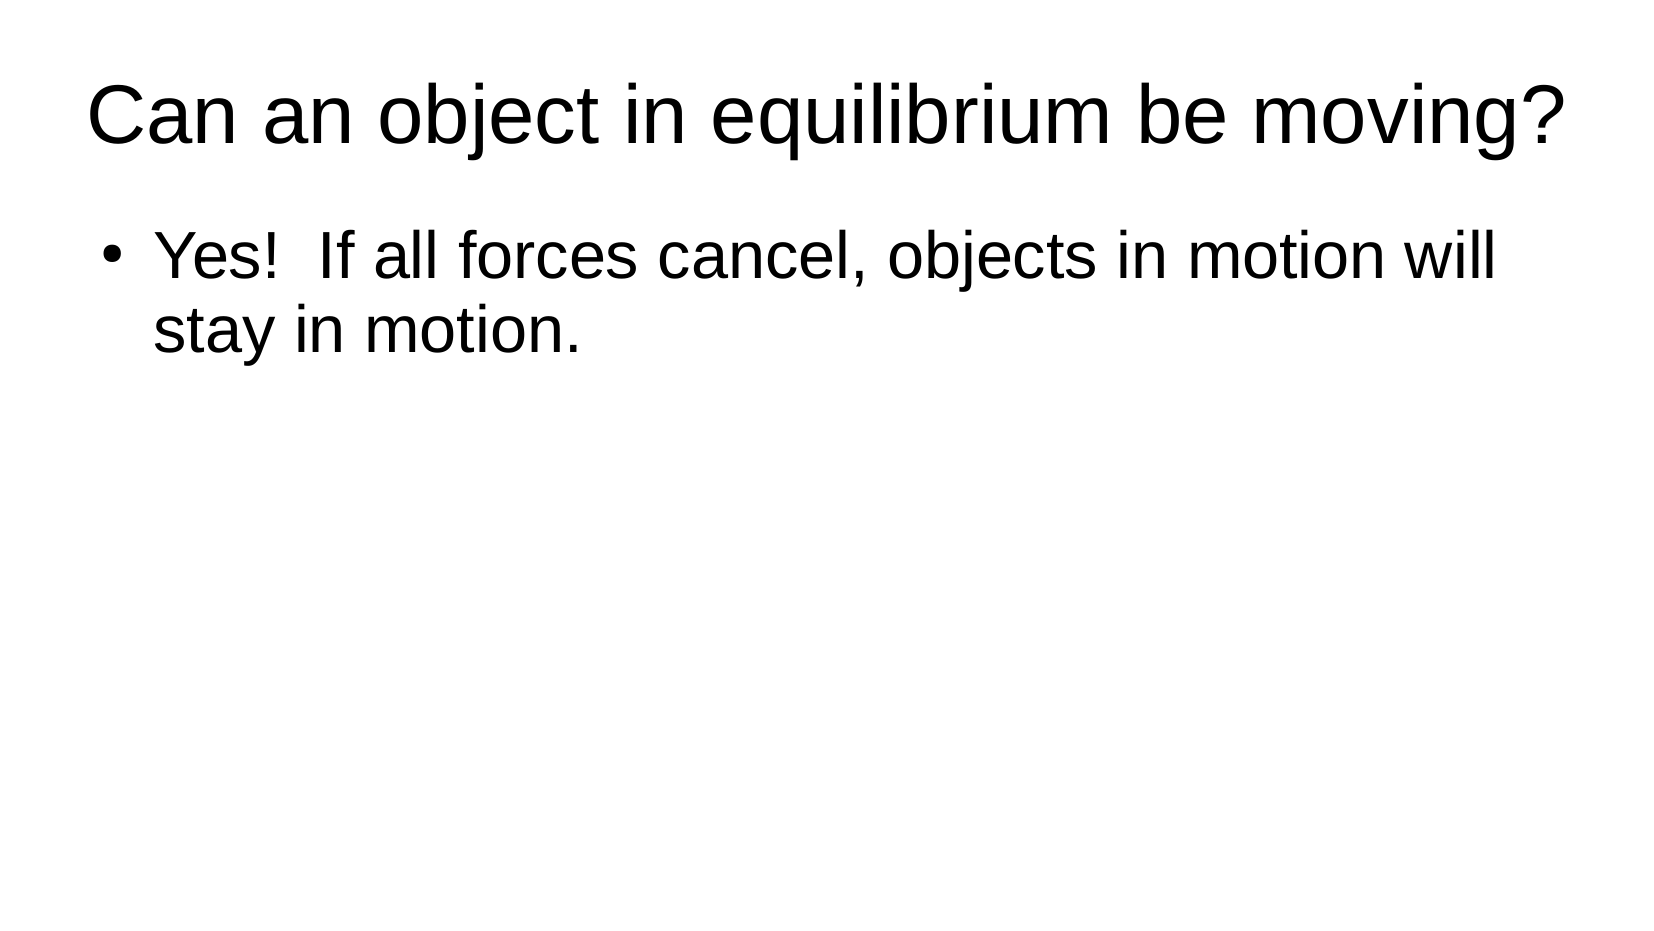

# Can an object in equilibrium be moving?
Yes! If all forces cancel, objects in motion will stay in motion.